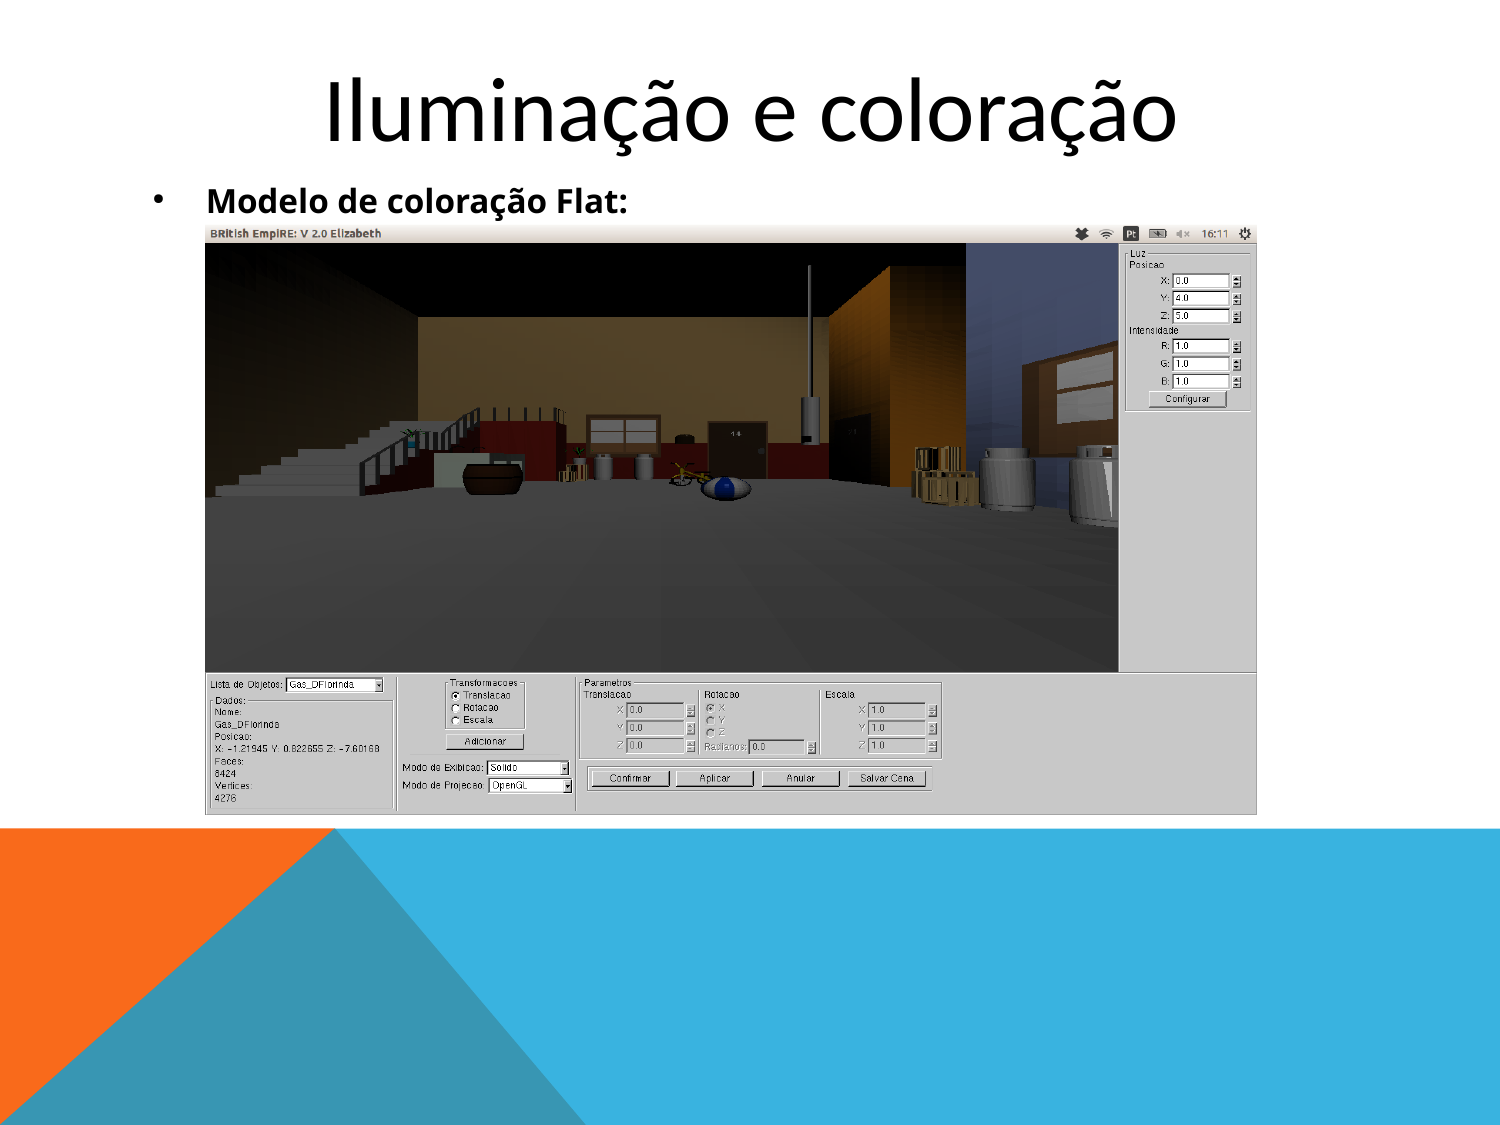

# Iluminação e coloração
Modelo de coloração Flat: